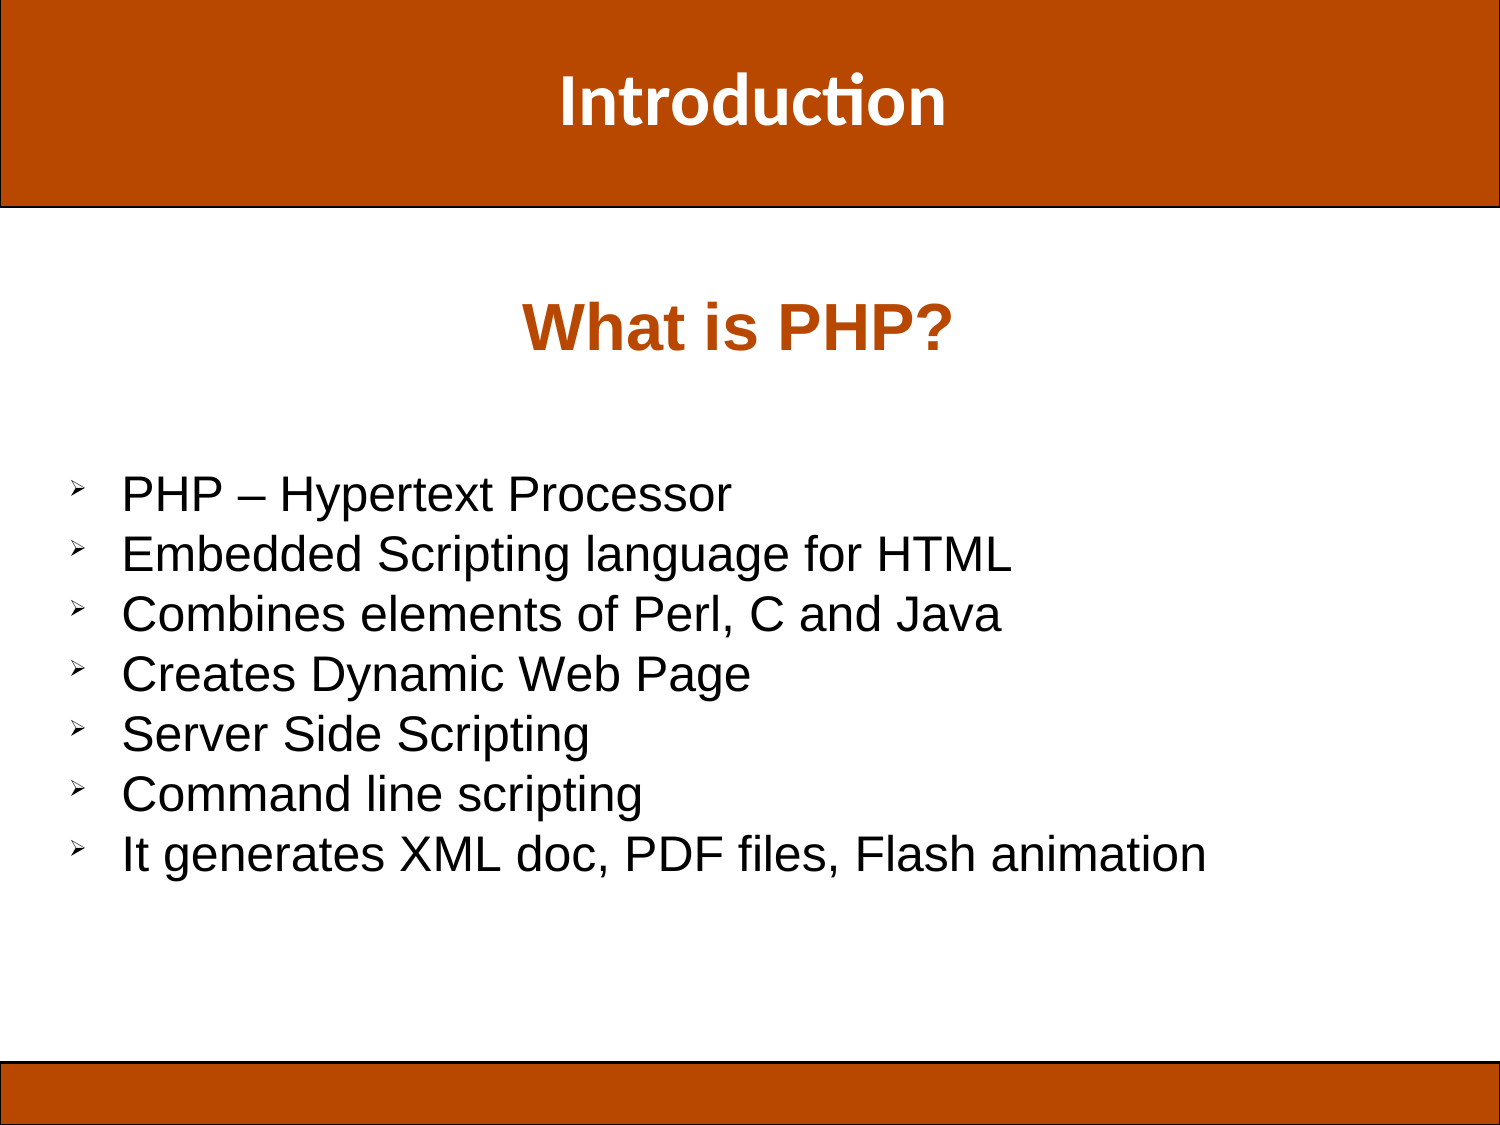

Introduction
#
What is PHP?
PHP – Hypertext Processor
Embedded Scripting language for HTML
Combines elements of Perl, C and Java
Creates Dynamic Web Page
Server Side Scripting
Command line scripting
It generates XML doc, PDF files, Flash animation